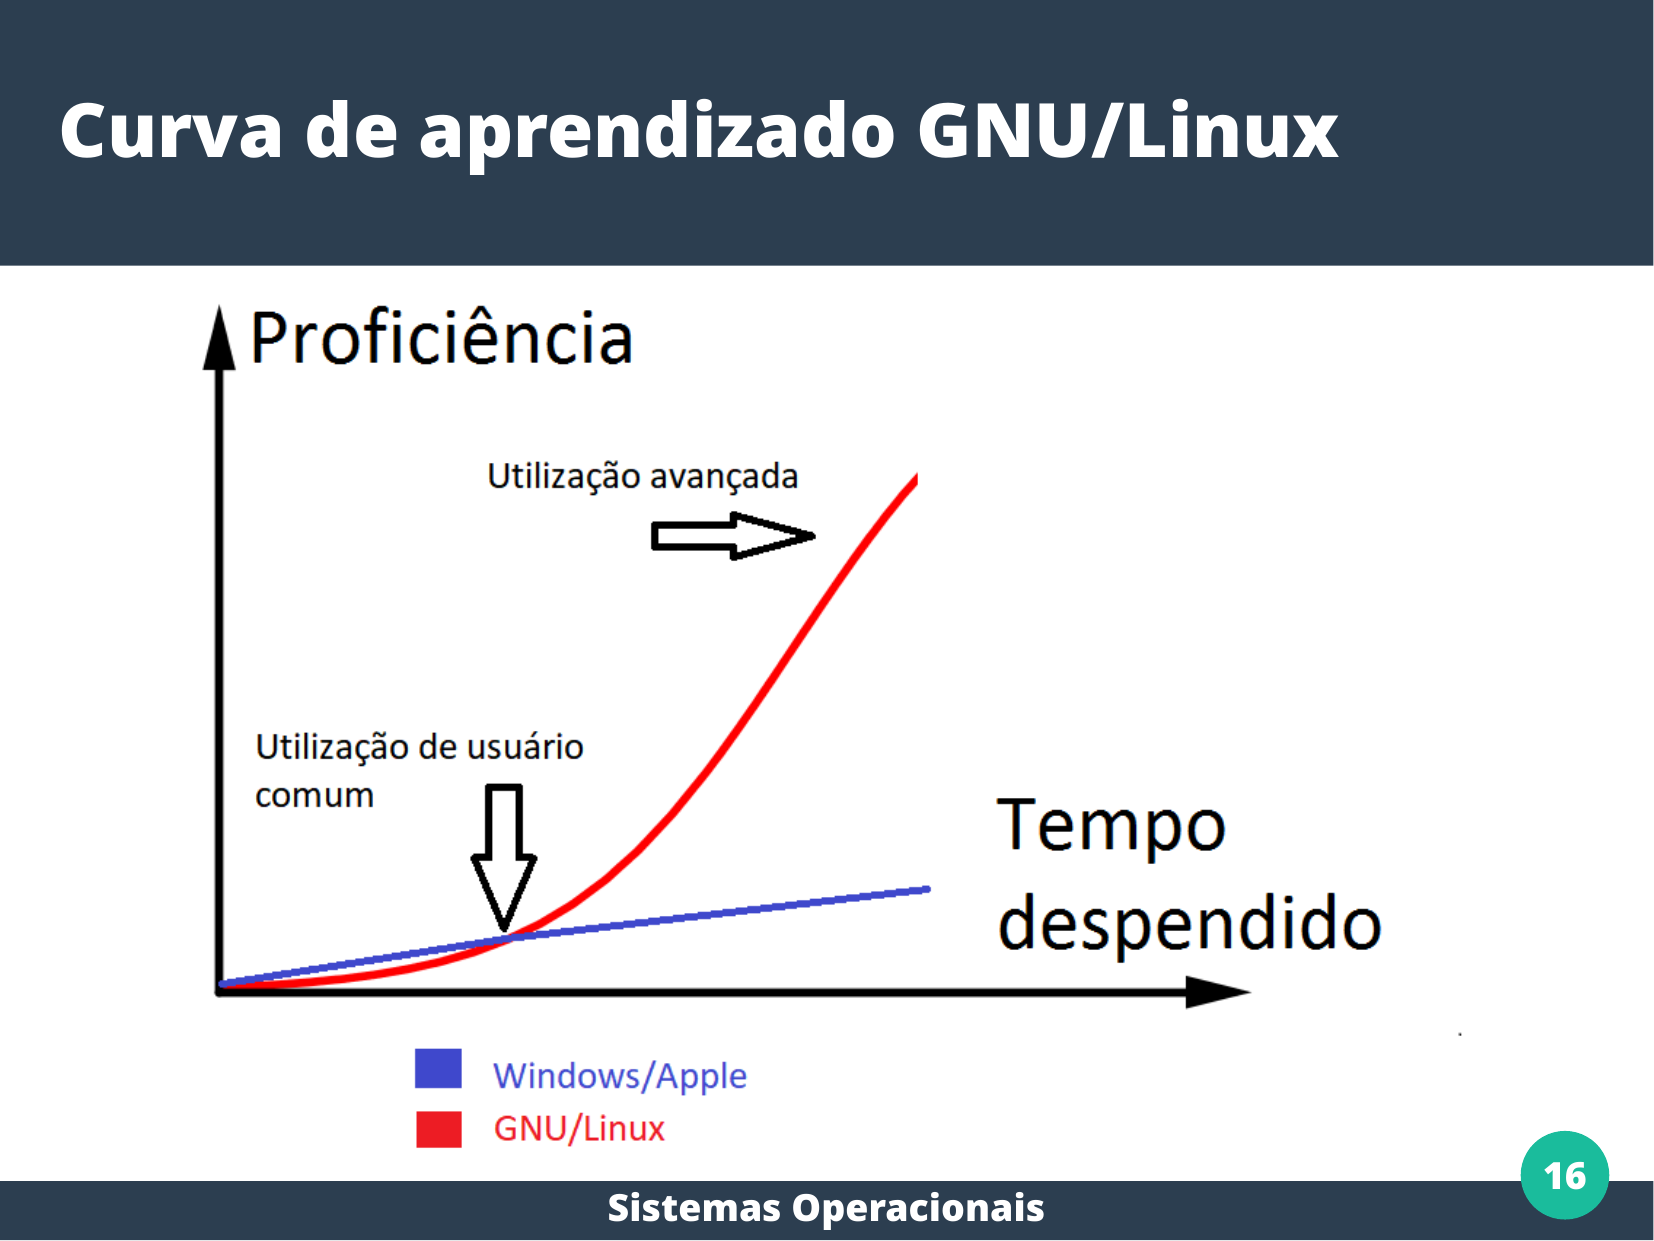

# Curva de aprendizado GNU/Linux
16
Sistemas Operacionais